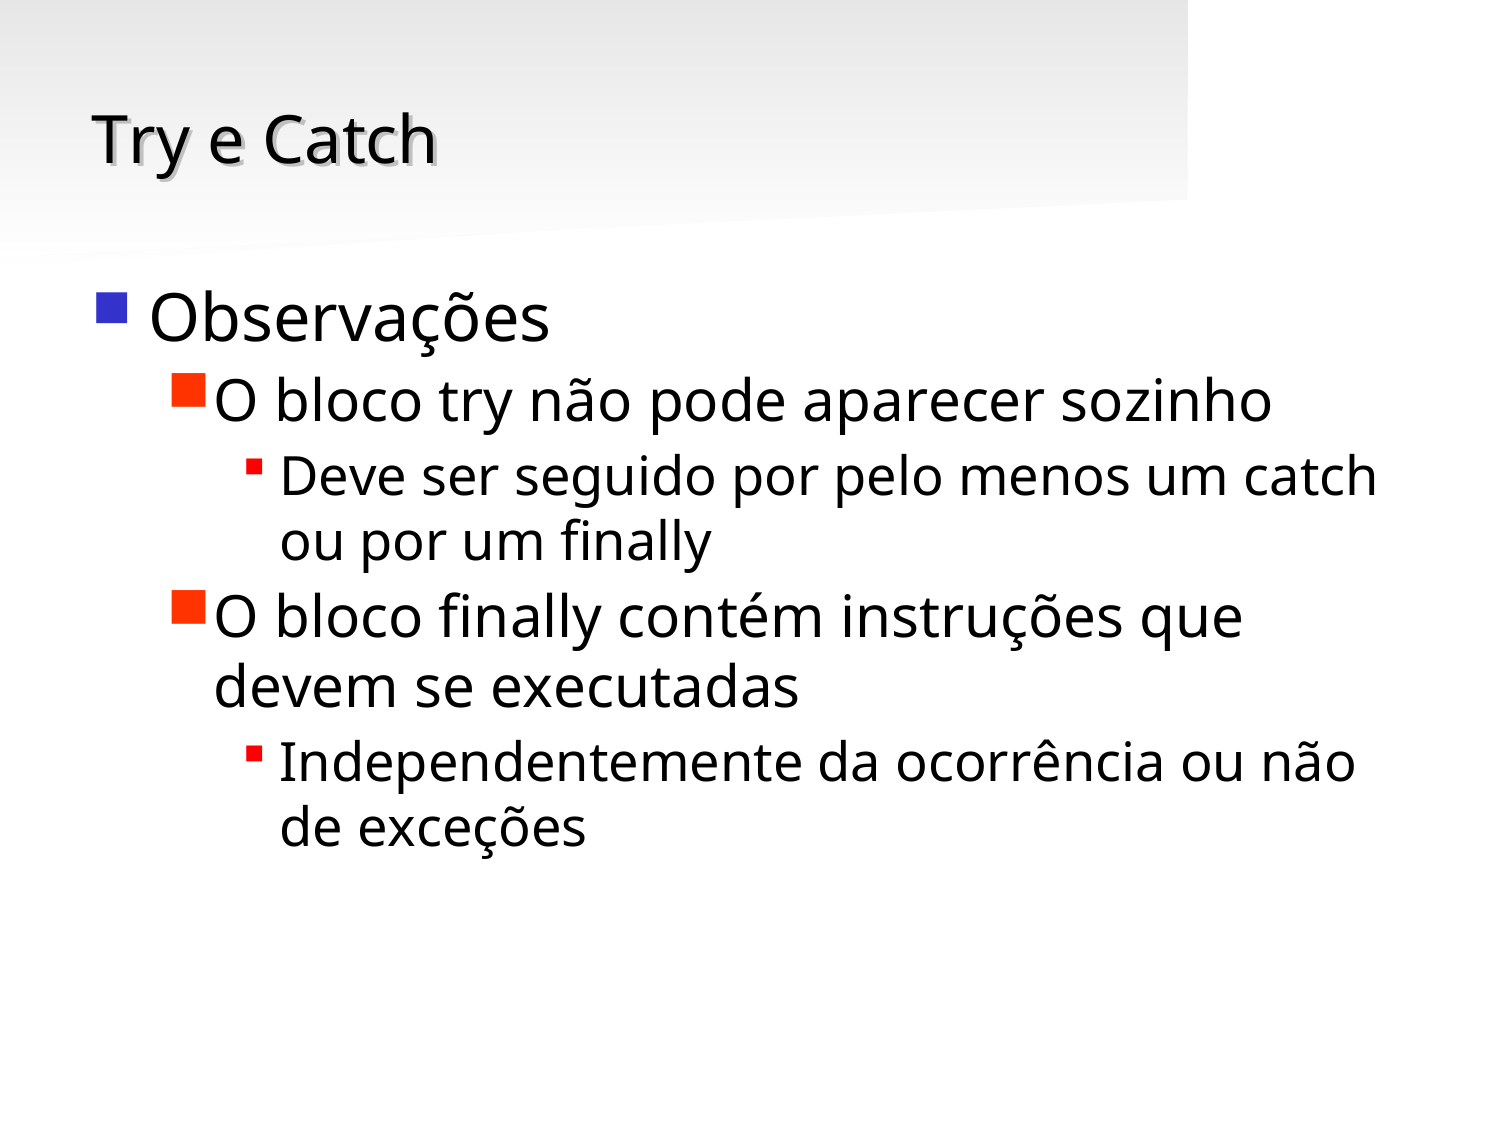

# Try e Catch
Observações
O bloco try não pode aparecer sozinho
Deve ser seguido por pelo menos um catch ou por um finally
O bloco finally contém instruções que devem se executadas
Independentemente da ocorrência ou não de exceções